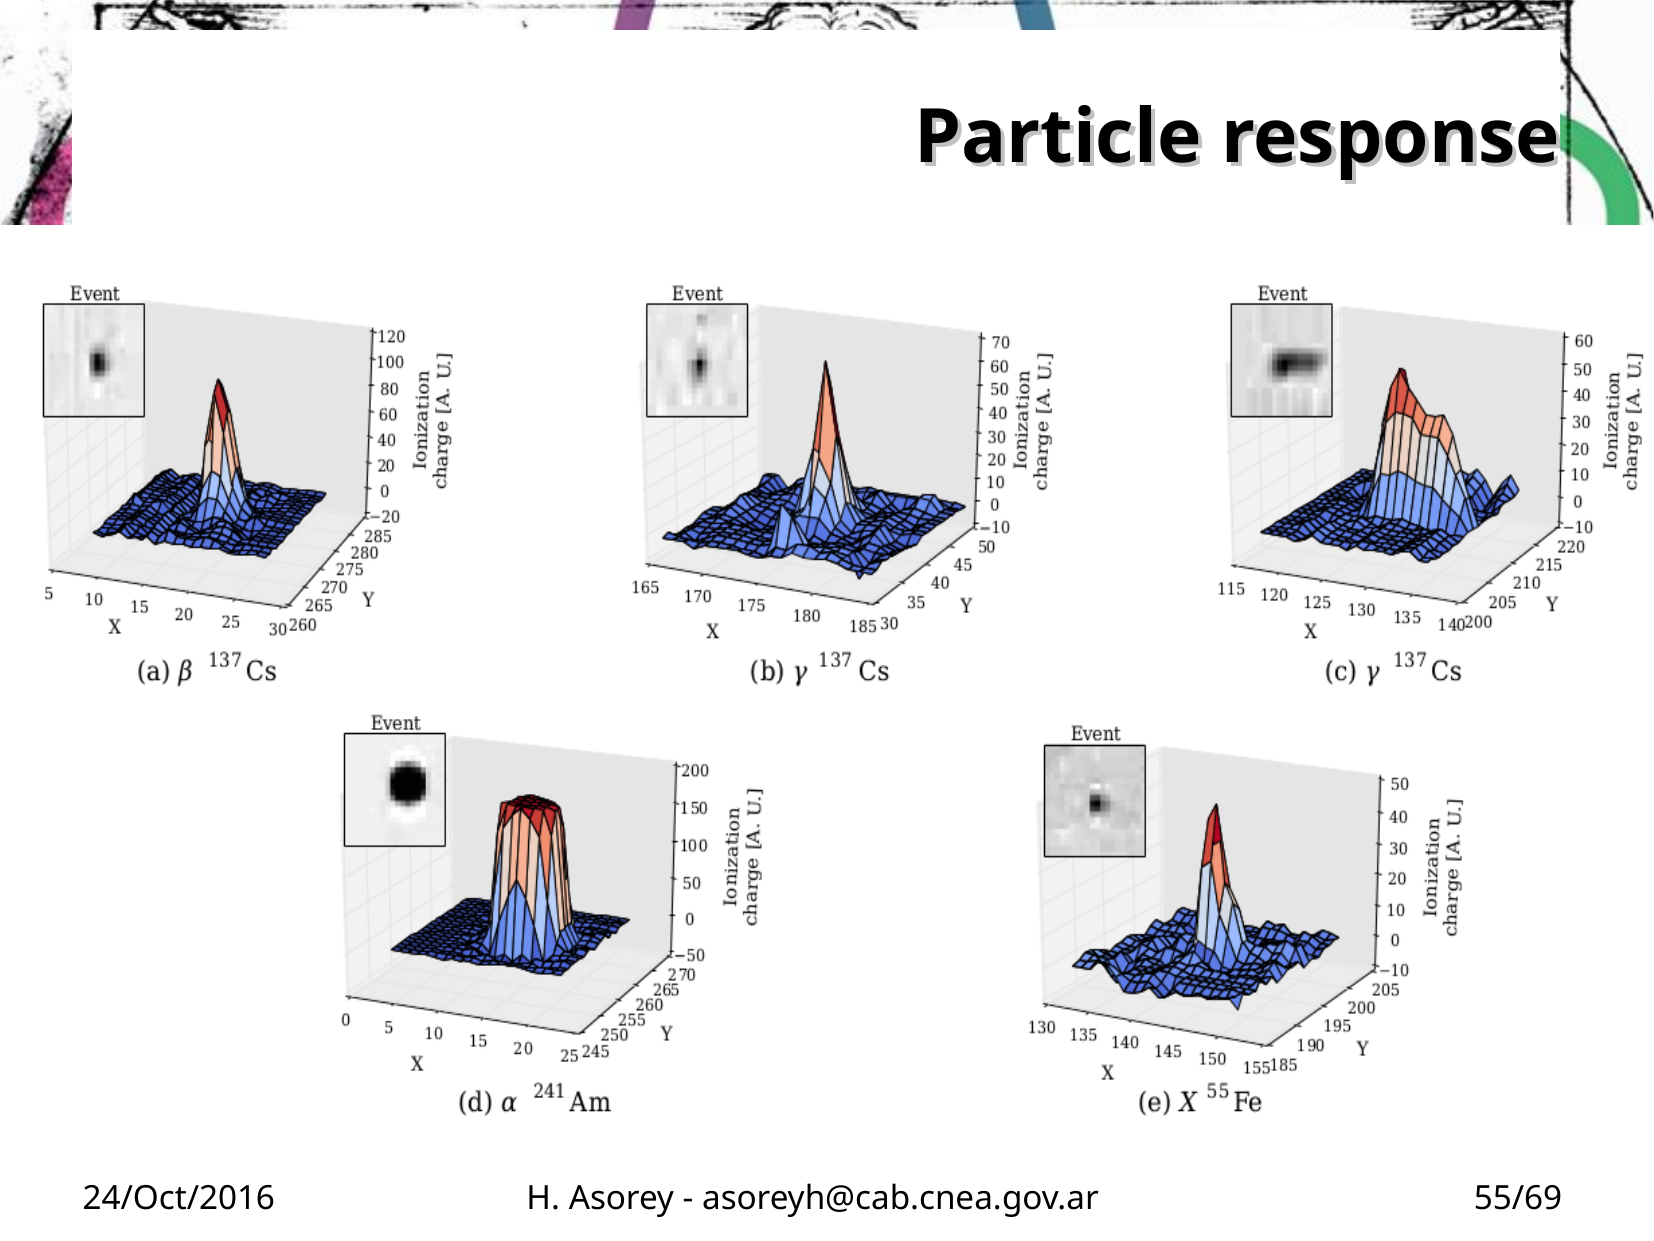

# Particle response
24/Oct/2016
H. Asorey - asoreyh@cab.cnea.gov.ar
55